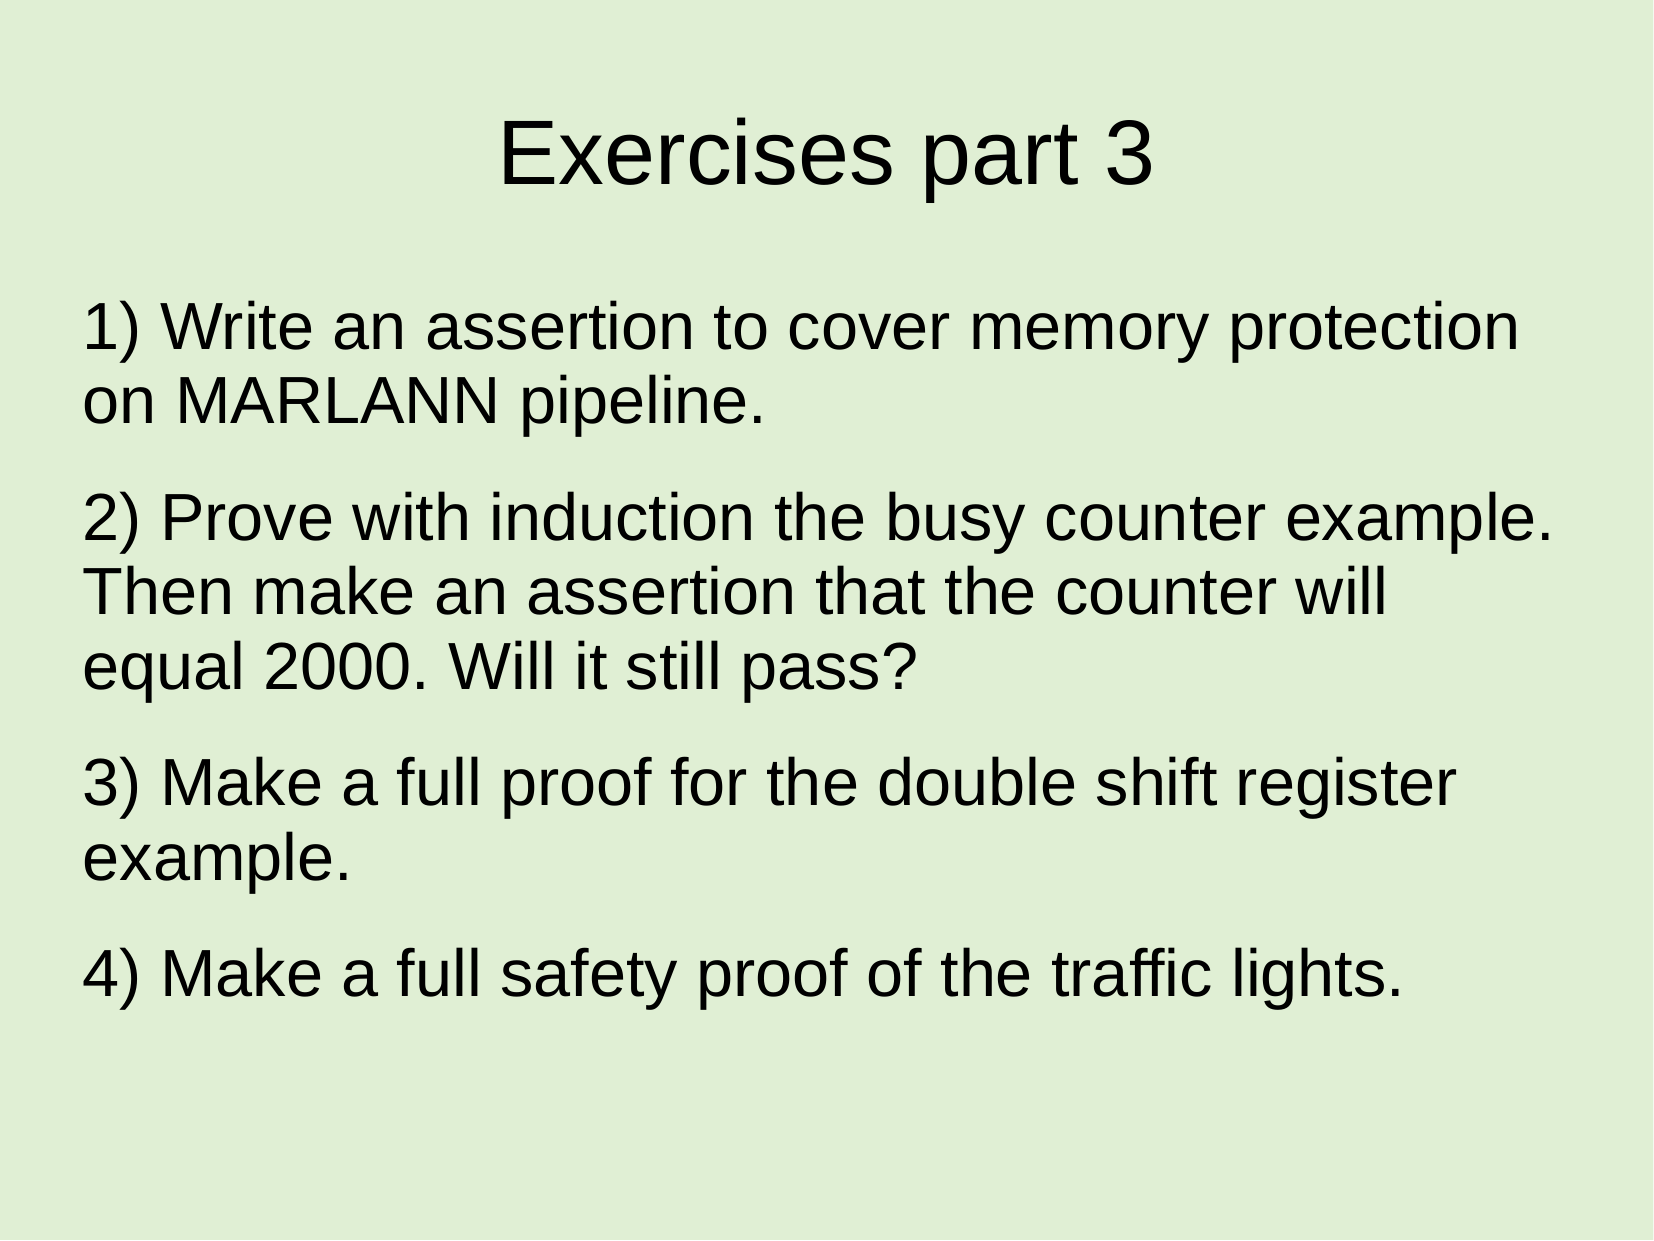

# Exercises part 3
1) Write an assertion to cover memory protection on MARLANN pipeline.
2) Prove with induction the busy counter example. Then make an assertion that the counter will equal 2000. Will it still pass?
3) Make a full proof for the double shift register example.
4) Make a full safety proof of the traffic lights.